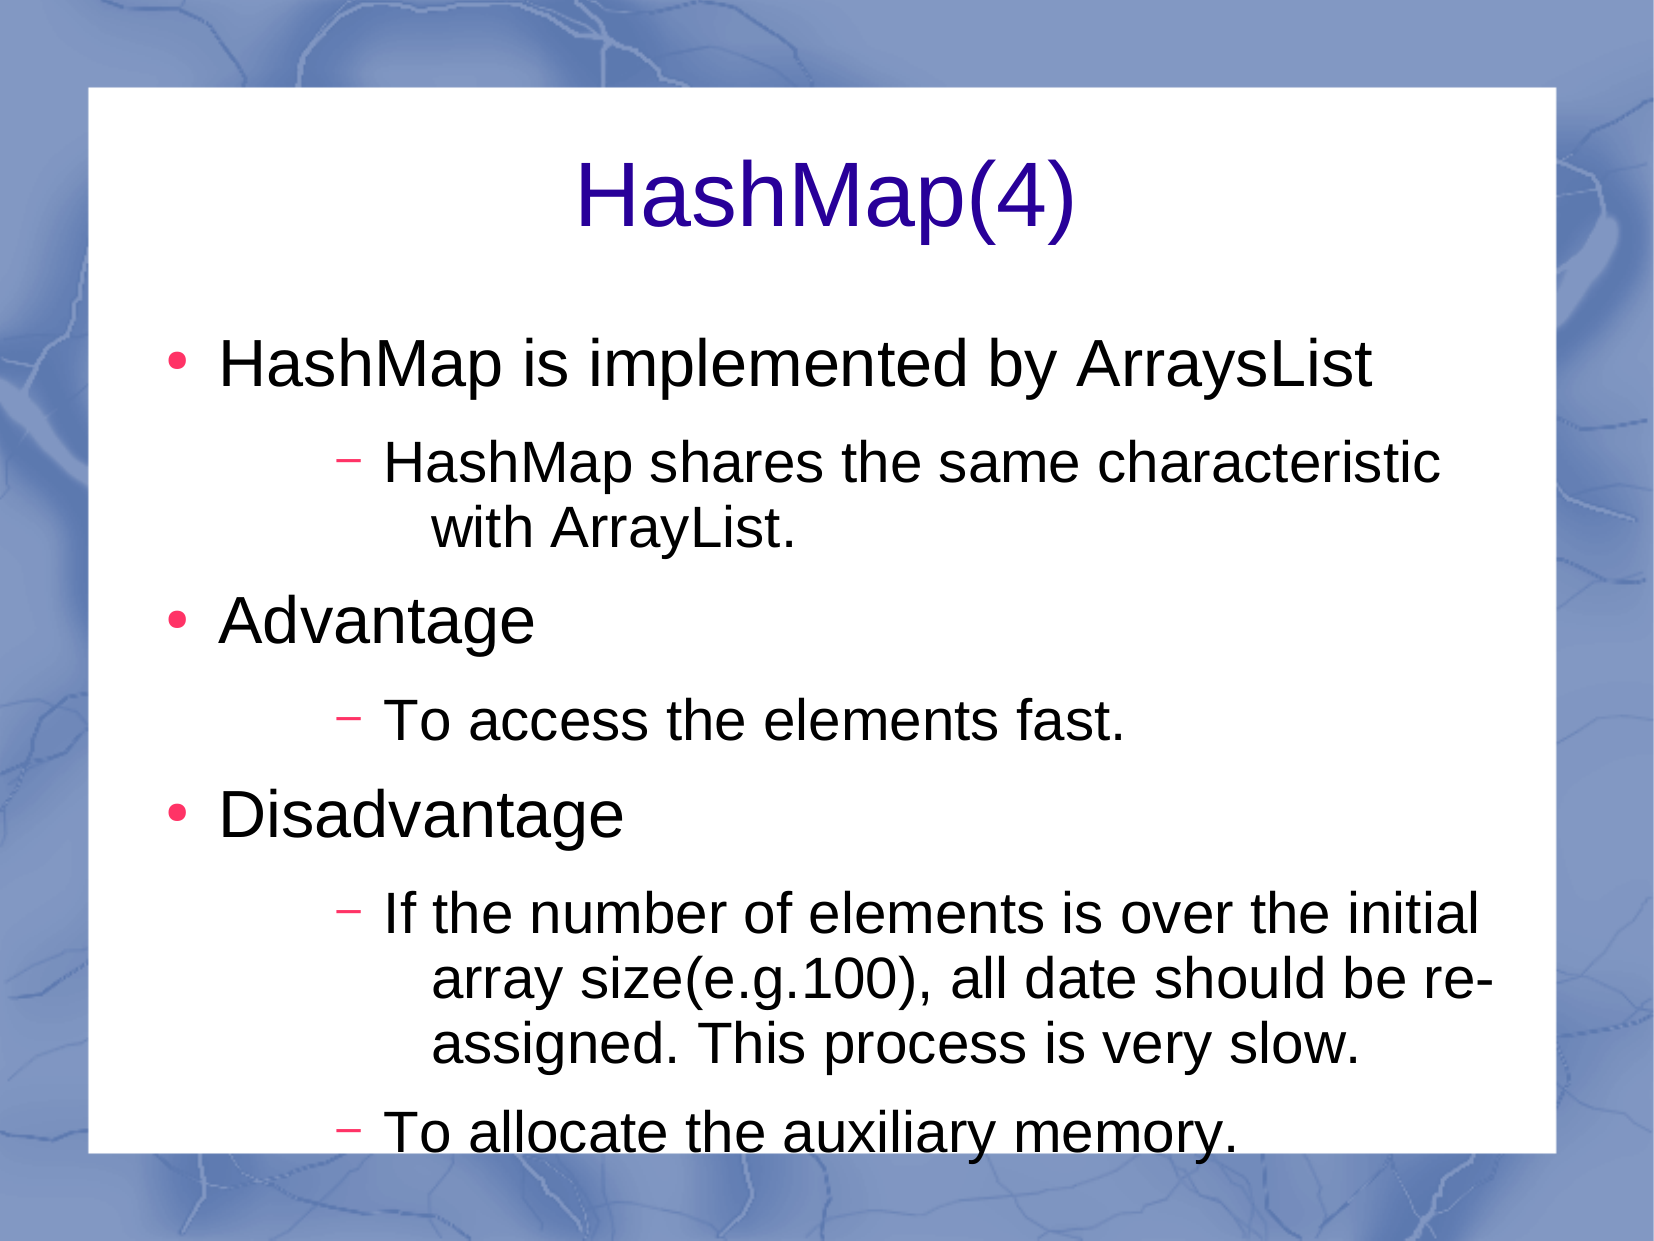

# HashMap(4)
HashMap is implemented by ArraysList
HashMap shares the same characteristic with ArrayList.
Advantage
To access the elements fast.
Disadvantage
If the number of elements is over the initial array size(e.g.100), all date should be re-assigned. This process is very slow.
To allocate the auxiliary memory.